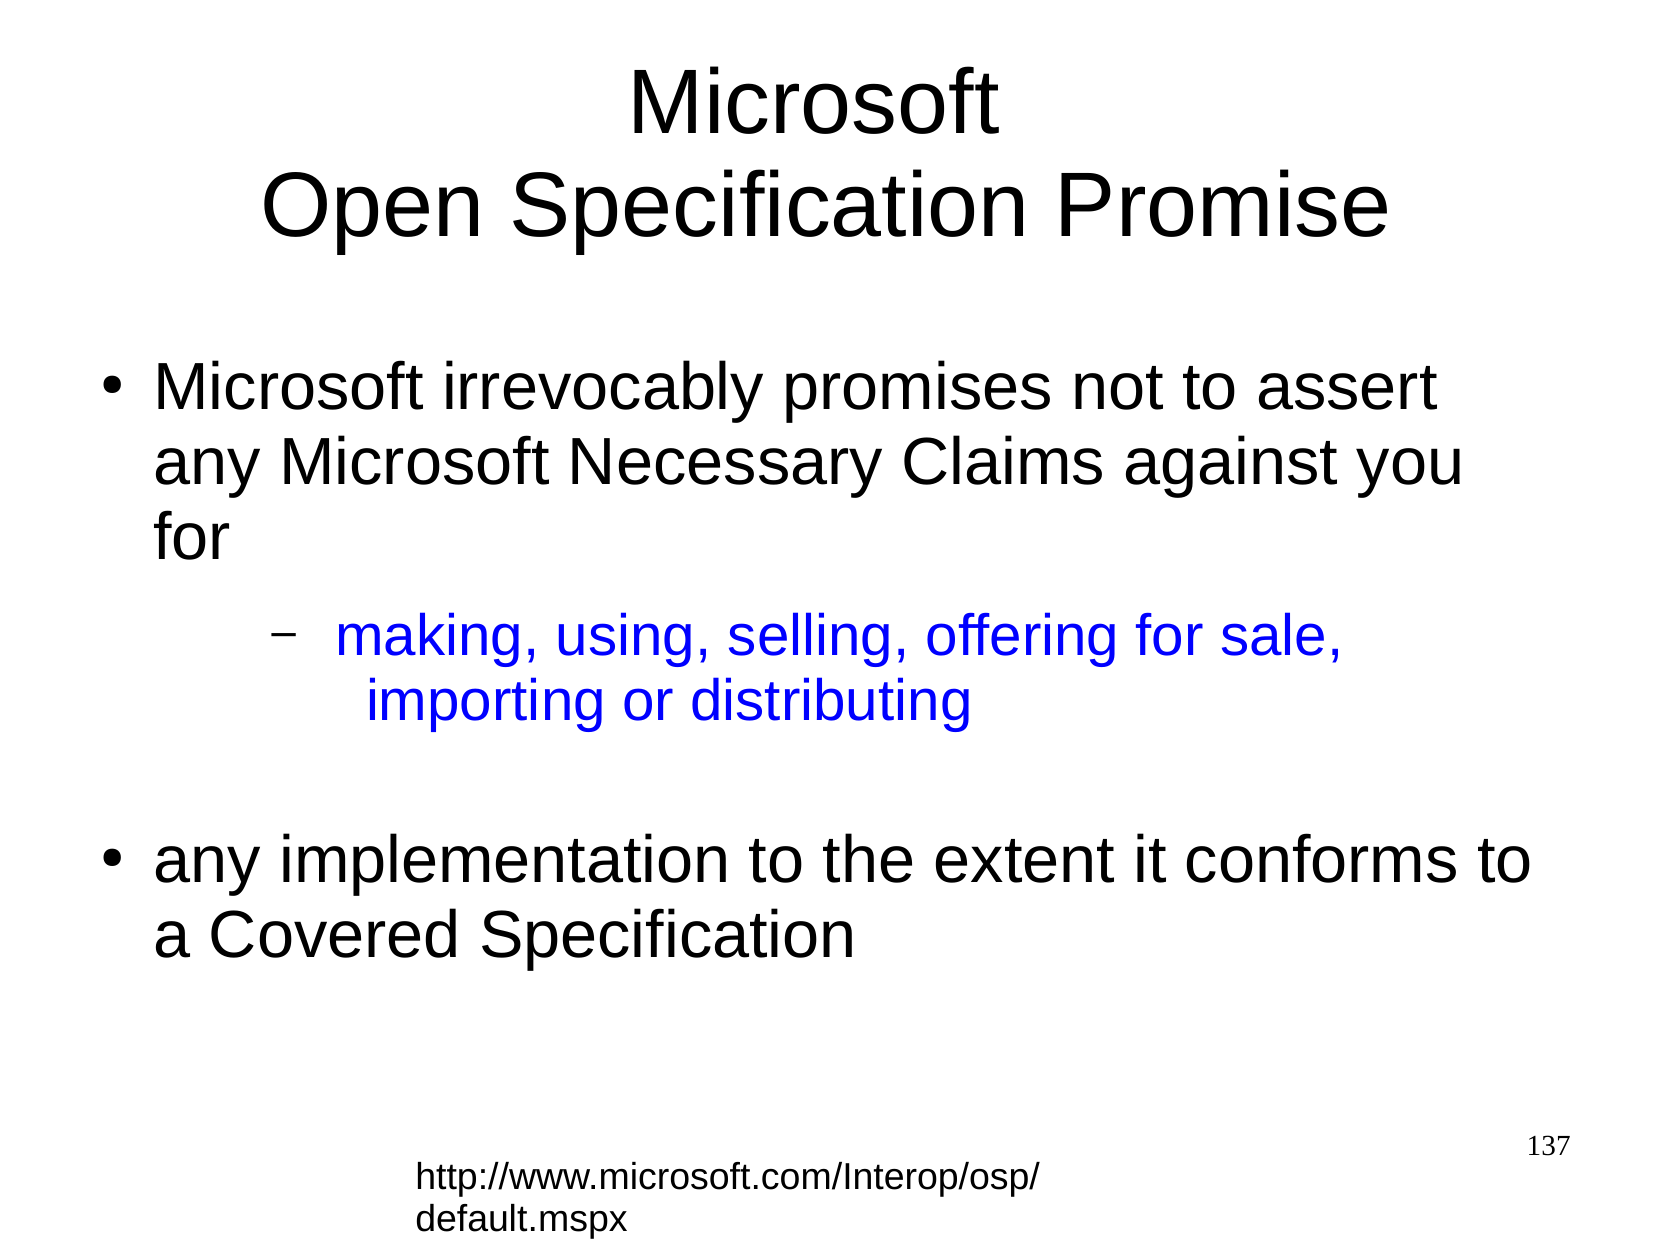

# Microsoft Open Specification Promise
Microsoft irrevocably promises not to assert
any Microsoft Necessary Claims against you
for
 making, using, selling, offering for sale, importing or distributing
any implementation to the extent it conforms to a Covered Specification
137
http://www.microsoft.com/Interop/osp/default.mspx